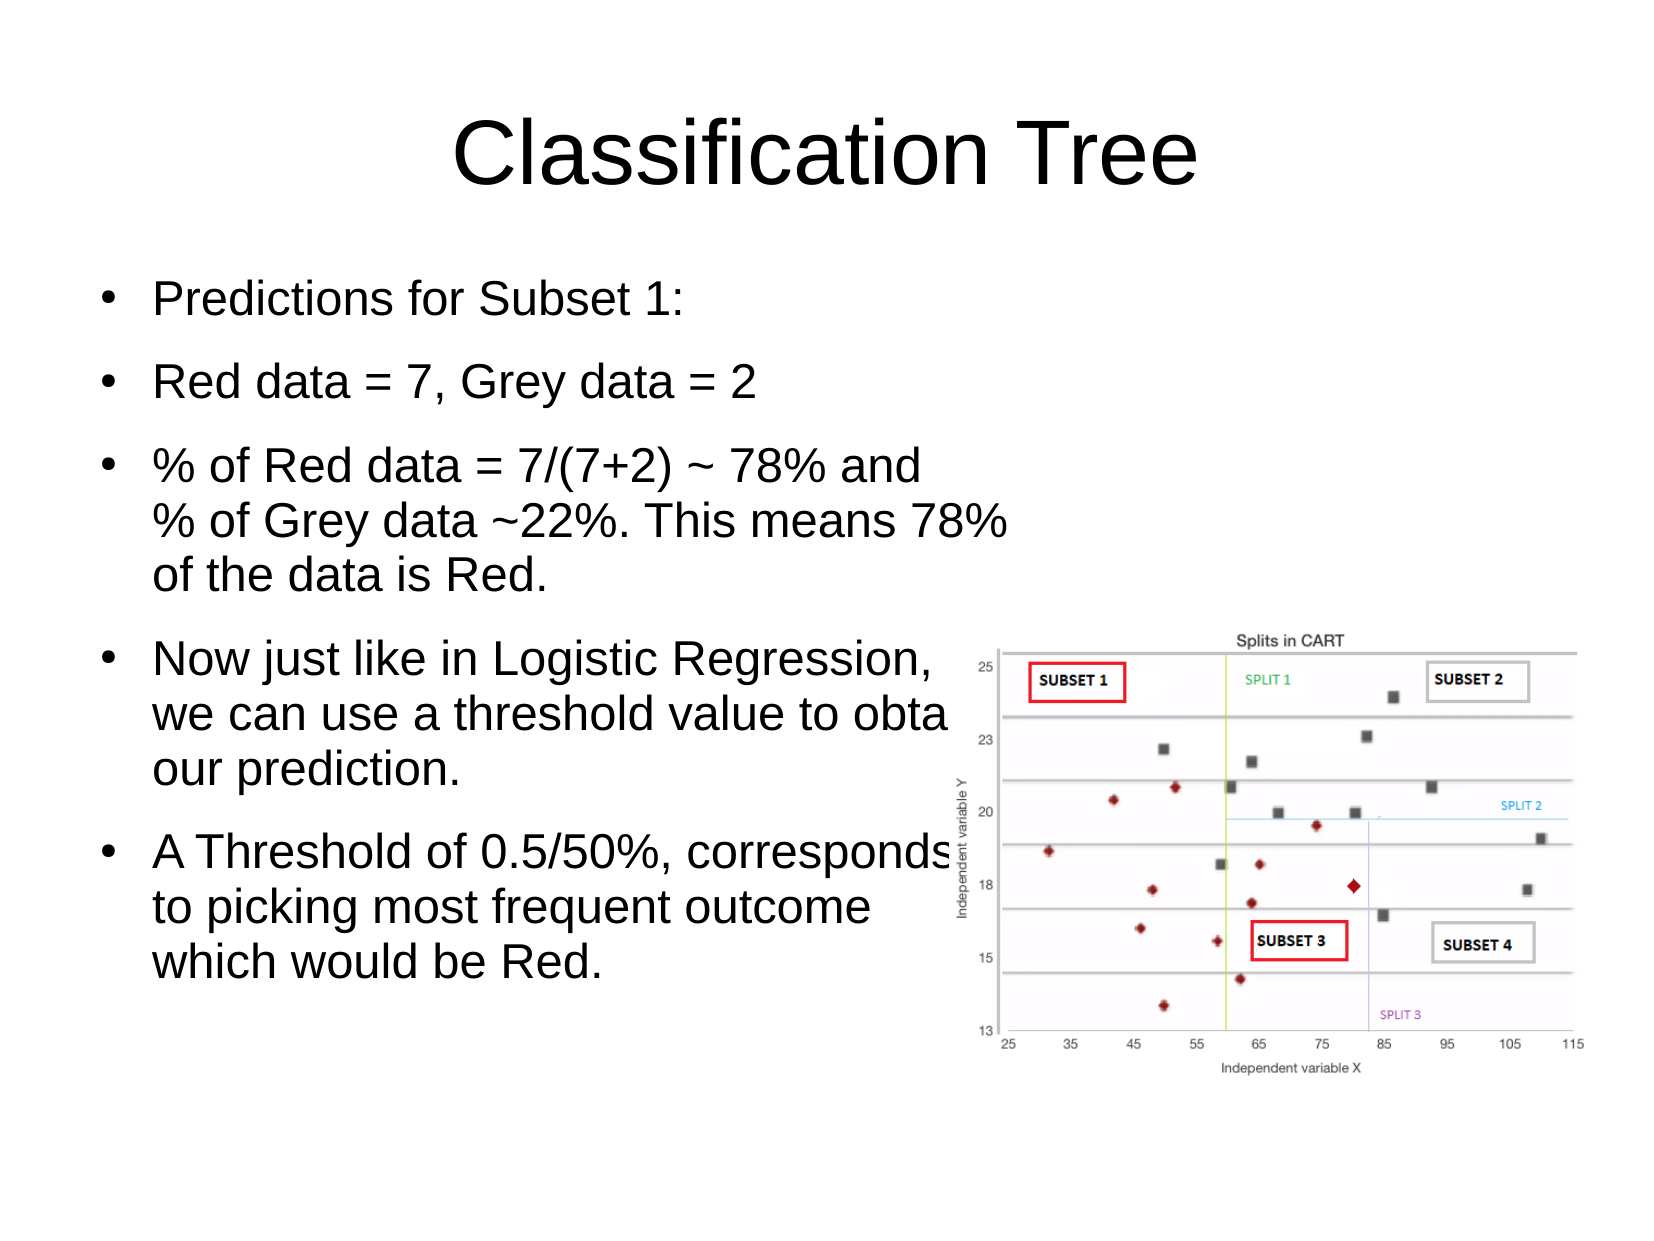

# Classification Tree
Predictions for Subset 1:
Red data = 7, Grey data = 2
% of Red data = 7/(7+2) ~ 78% and
% of Grey data ~22%. This means 78%
of the data is Red.
Now just like in Logistic Regression,
we can use a threshold value to obtain
our prediction.
A Threshold of 0.5/50%, corresponds
to picking most frequent outcome
which would be Red.